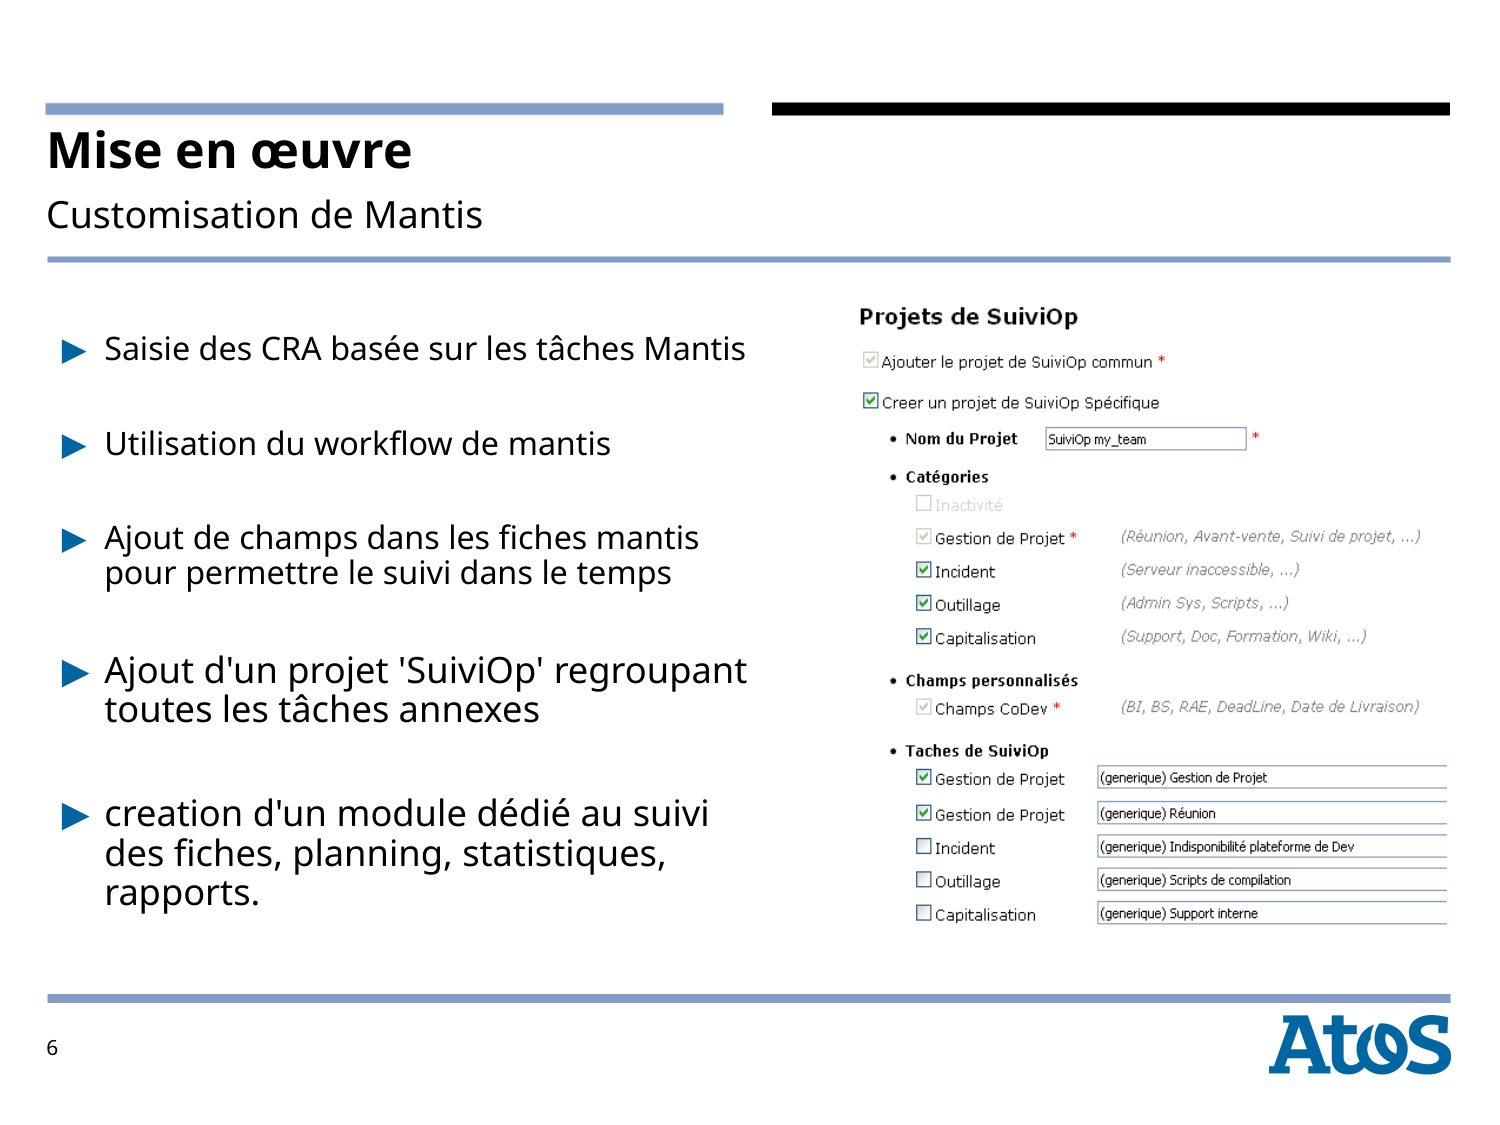

# Mise en œuvre
Customisation de Mantis
Saisie des CRA basée sur les tâches Mantis
Utilisation du workflow de mantis
Ajout de champs dans les fiches mantis pour permettre le suivi dans le temps
Ajout d'un projet 'SuiviOp' regroupant toutes les tâches annexes
creation d'un module dédié au suivi des fiches, planning, statistiques, rapports.
6